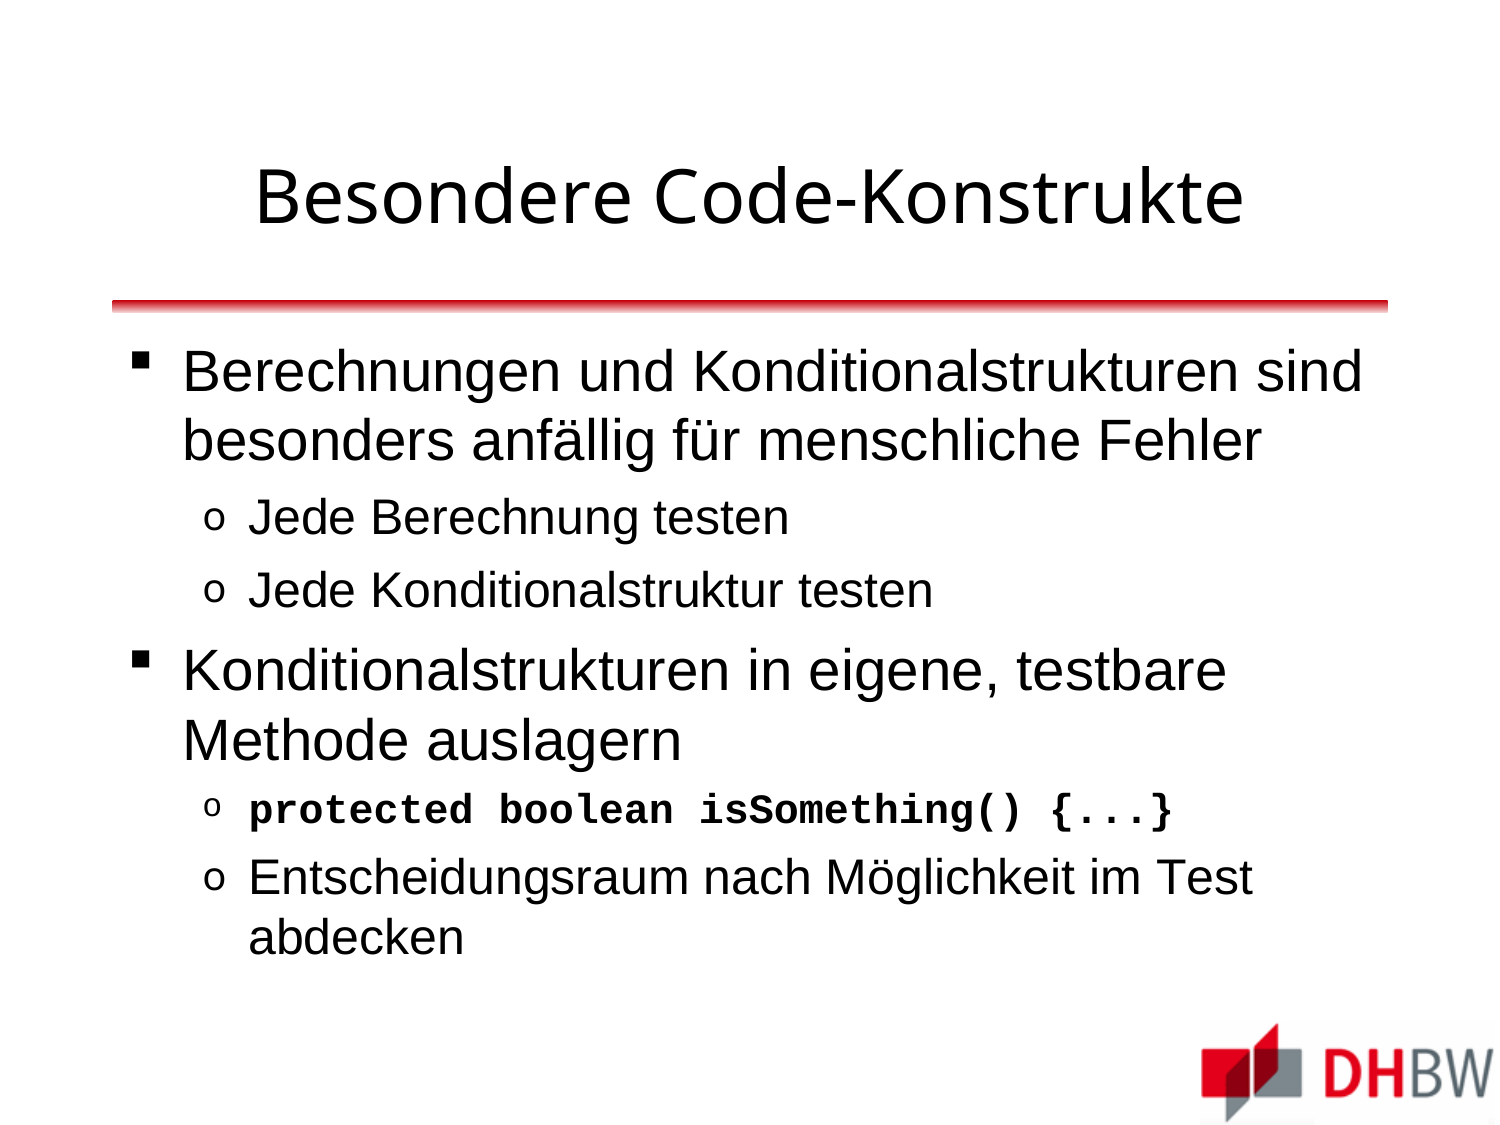

# Besondere Code-Konstrukte
Berechnungen und Konditionalstrukturen sind besonders anfällig für menschliche Fehler
Jede Berechnung testen
Jede Konditionalstruktur testen
Konditionalstrukturen in eigene, testbare Methode auslagern
protected boolean isSomething() {...}
Entscheidungsraum nach Möglichkeit im Test abdecken